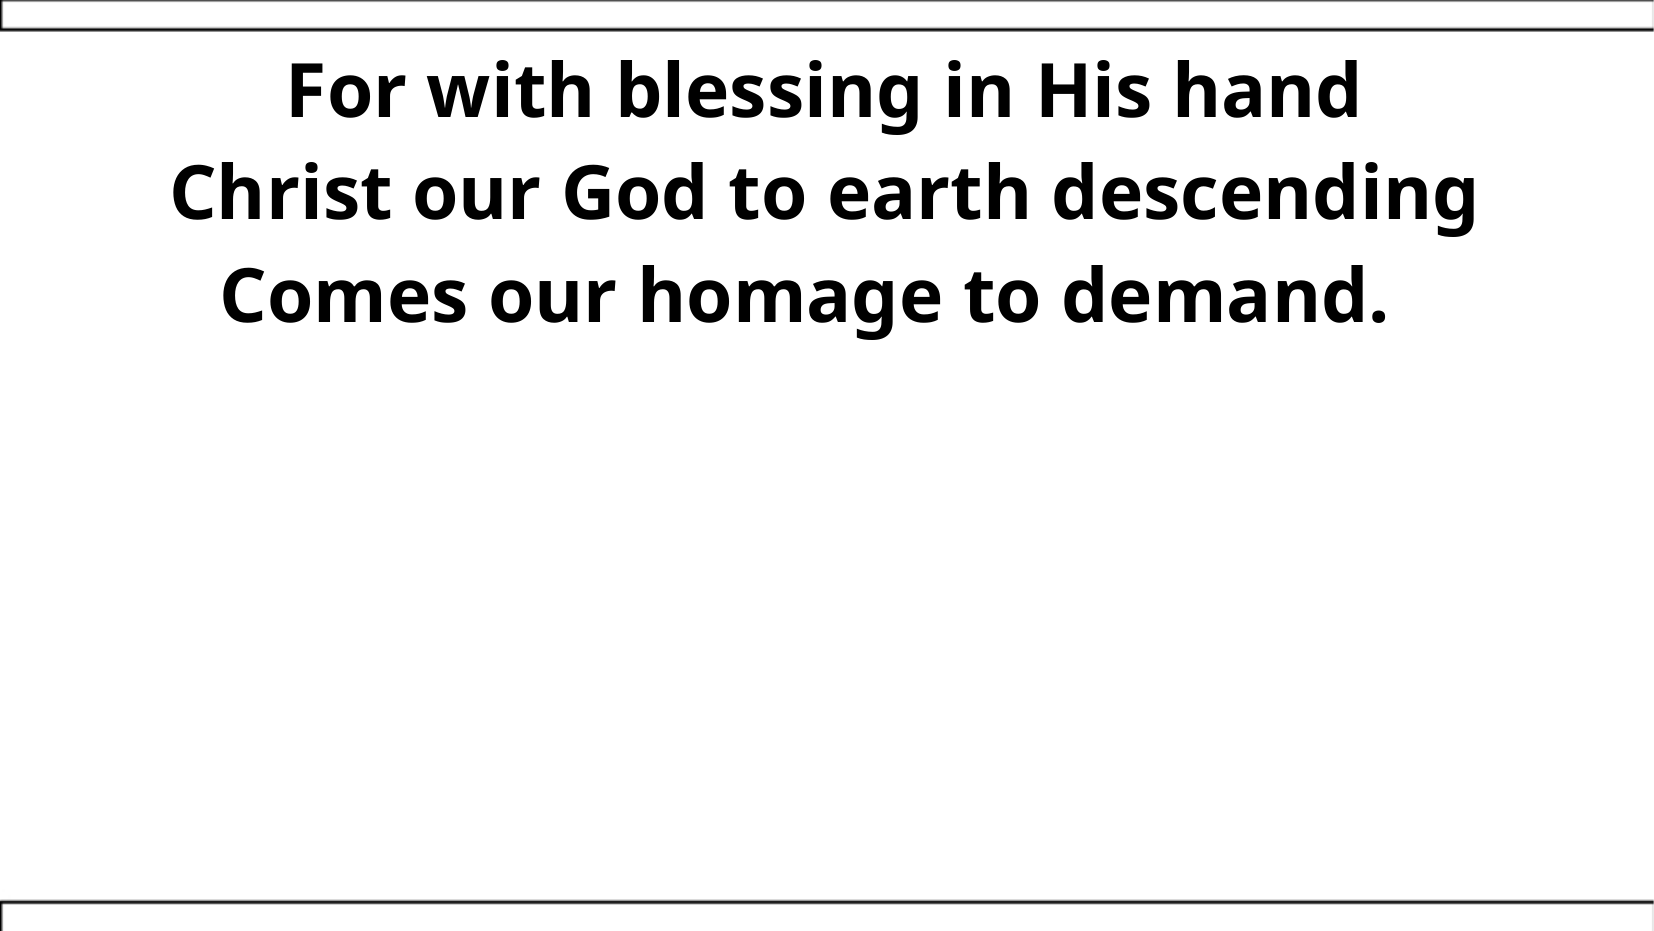

For with blessing in His hand
Christ our God to earth descending
Comes our homage to demand.